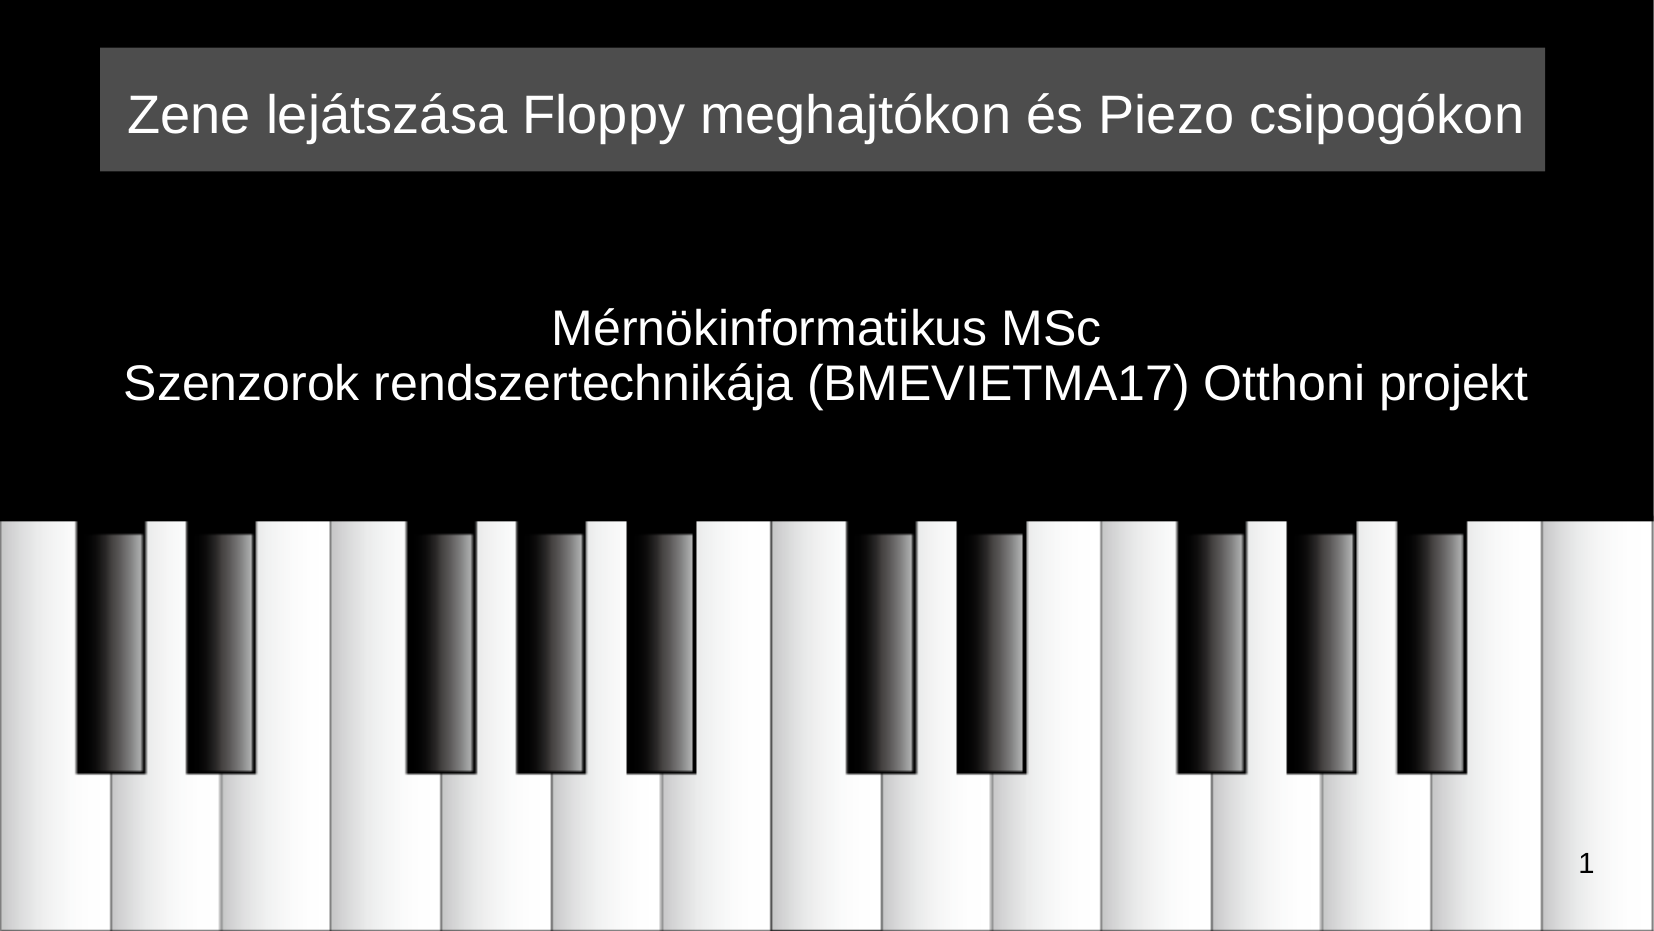

# Zene lejátszása Floppy meghajtókon és Piezo csipogókon
Mérnökinformatikus MSc
Szenzorok rendszertechnikája (BMEVIETMA17) Otthoni projekt